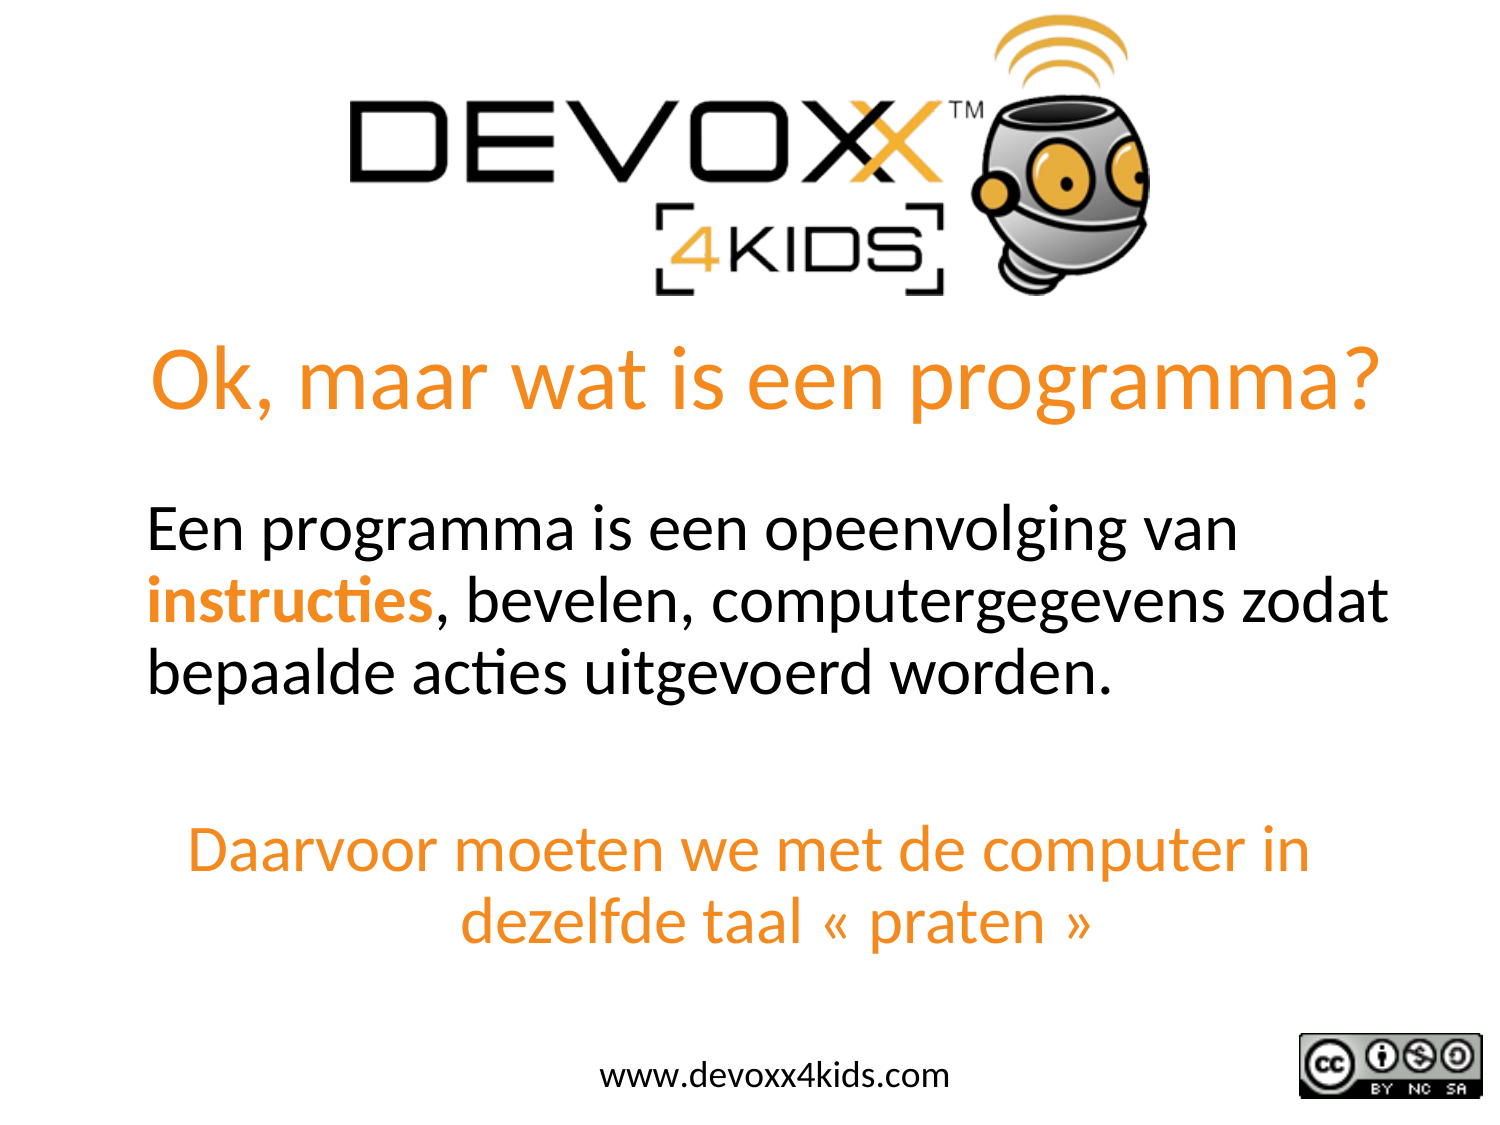

# Ok, maar wat is een programma?
	Een programma is een opeenvolging van instructies, bevelen, computergegevens zodat bepaalde acties uitgevoerd worden.
Daarvoor moeten we met de computer in dezelfde taal « praten »